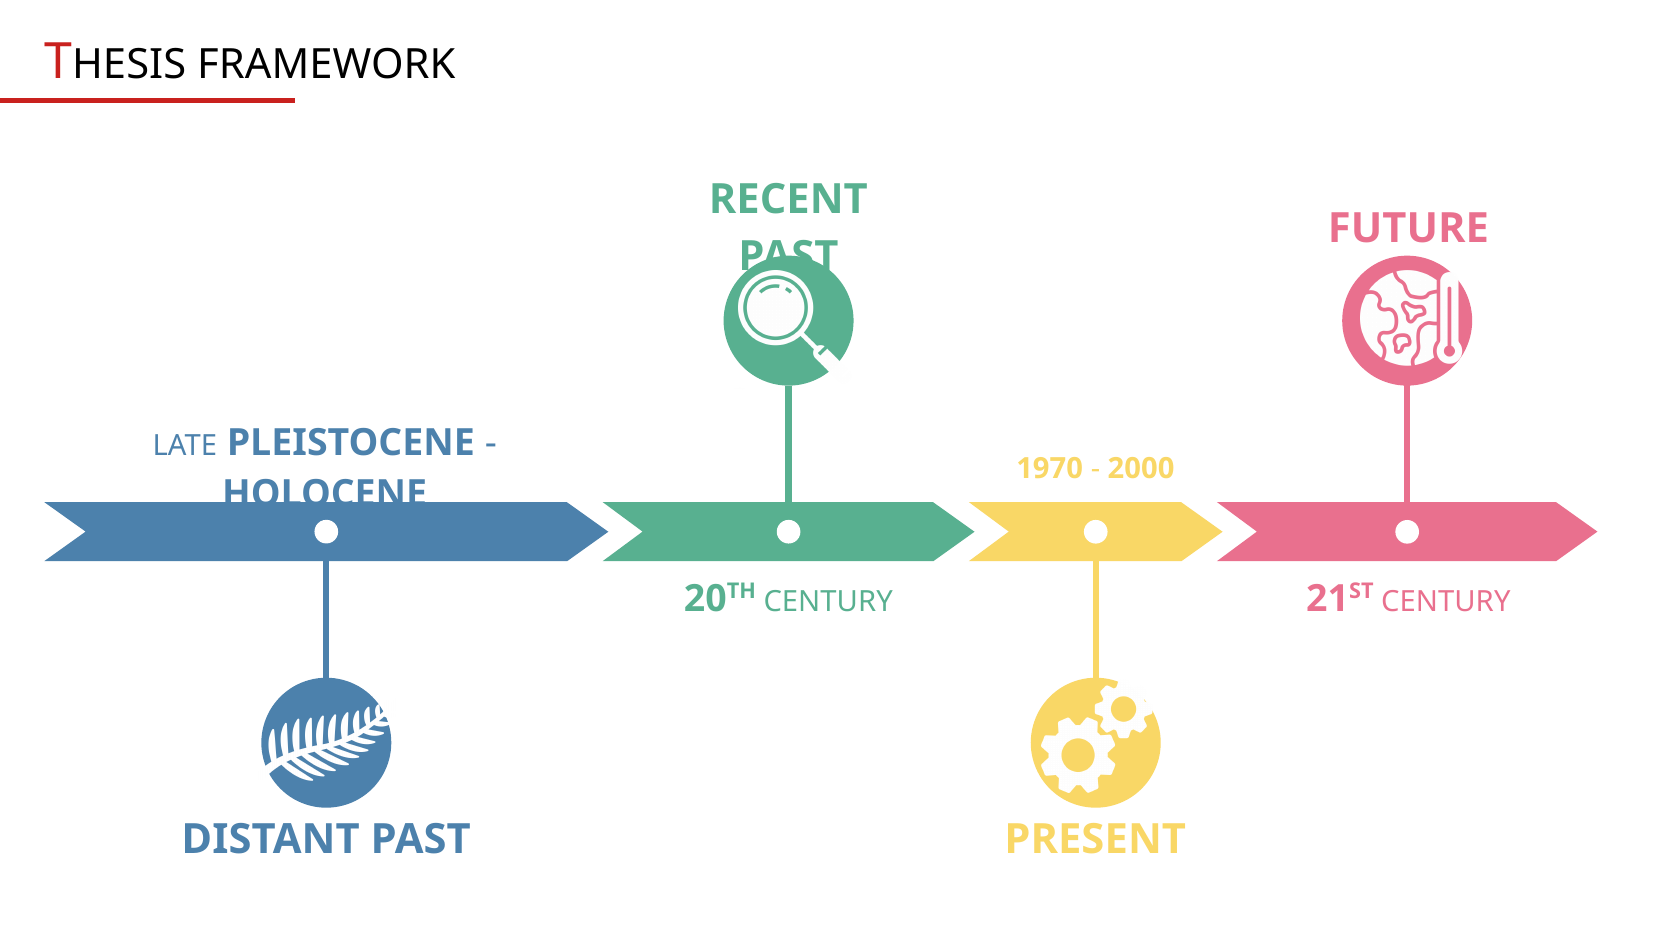

THESIS FRAMEWORK
RECENT past
FUTURE
Late Pleistocene - Holocene
1970 - 2000
20th century
21St century
DISTANT PAST
PREsent